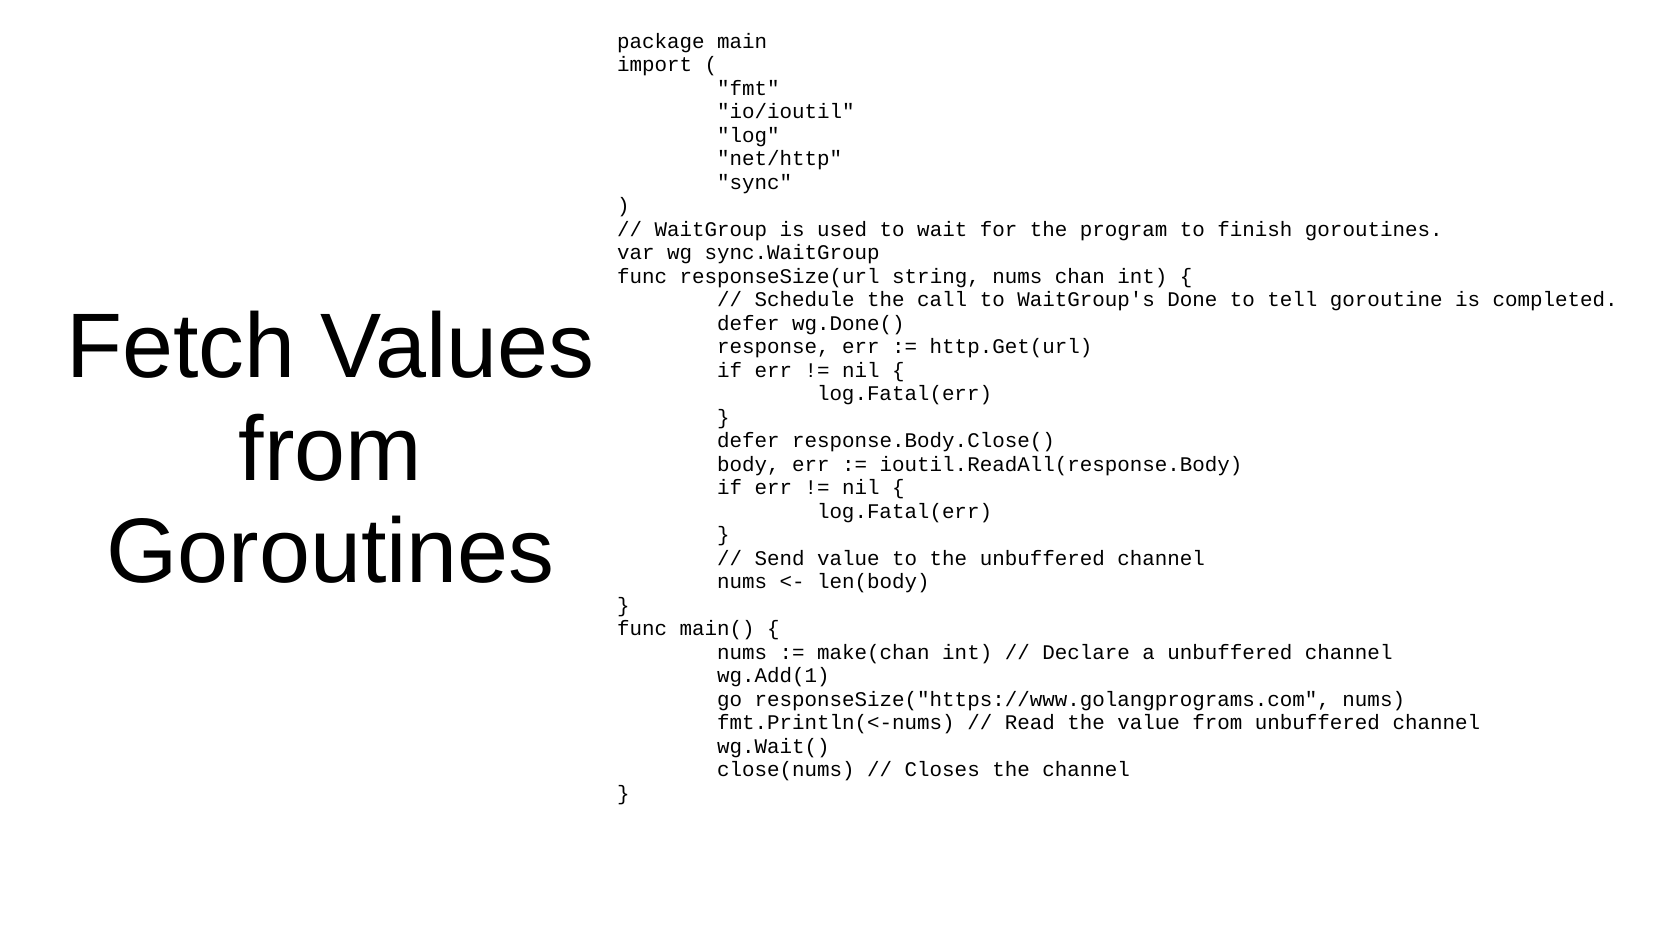

package main
import (
 "fmt"
 "io/ioutil"
 "log"
 "net/http"
 "sync"
)
// WaitGroup is used to wait for the program to finish goroutines.
var wg sync.WaitGroup
func responseSize(url string, nums chan int) {
 // Schedule the call to WaitGroup's Done to tell goroutine is completed.
 defer wg.Done()
 response, err := http.Get(url)
 if err != nil {
 log.Fatal(err)
 }
 defer response.Body.Close()
 body, err := ioutil.ReadAll(response.Body)
 if err != nil {
 log.Fatal(err)
 }
 // Send value to the unbuffered channel
 nums <- len(body)
}
func main() {
 nums := make(chan int) // Declare a unbuffered channel
 wg.Add(1)
 go responseSize("https://www.golangprograms.com", nums)
 fmt.Println(<-nums) // Read the value from unbuffered channel
 wg.Wait()
 close(nums) // Closes the channel
}
# Fetch Values from Goroutines